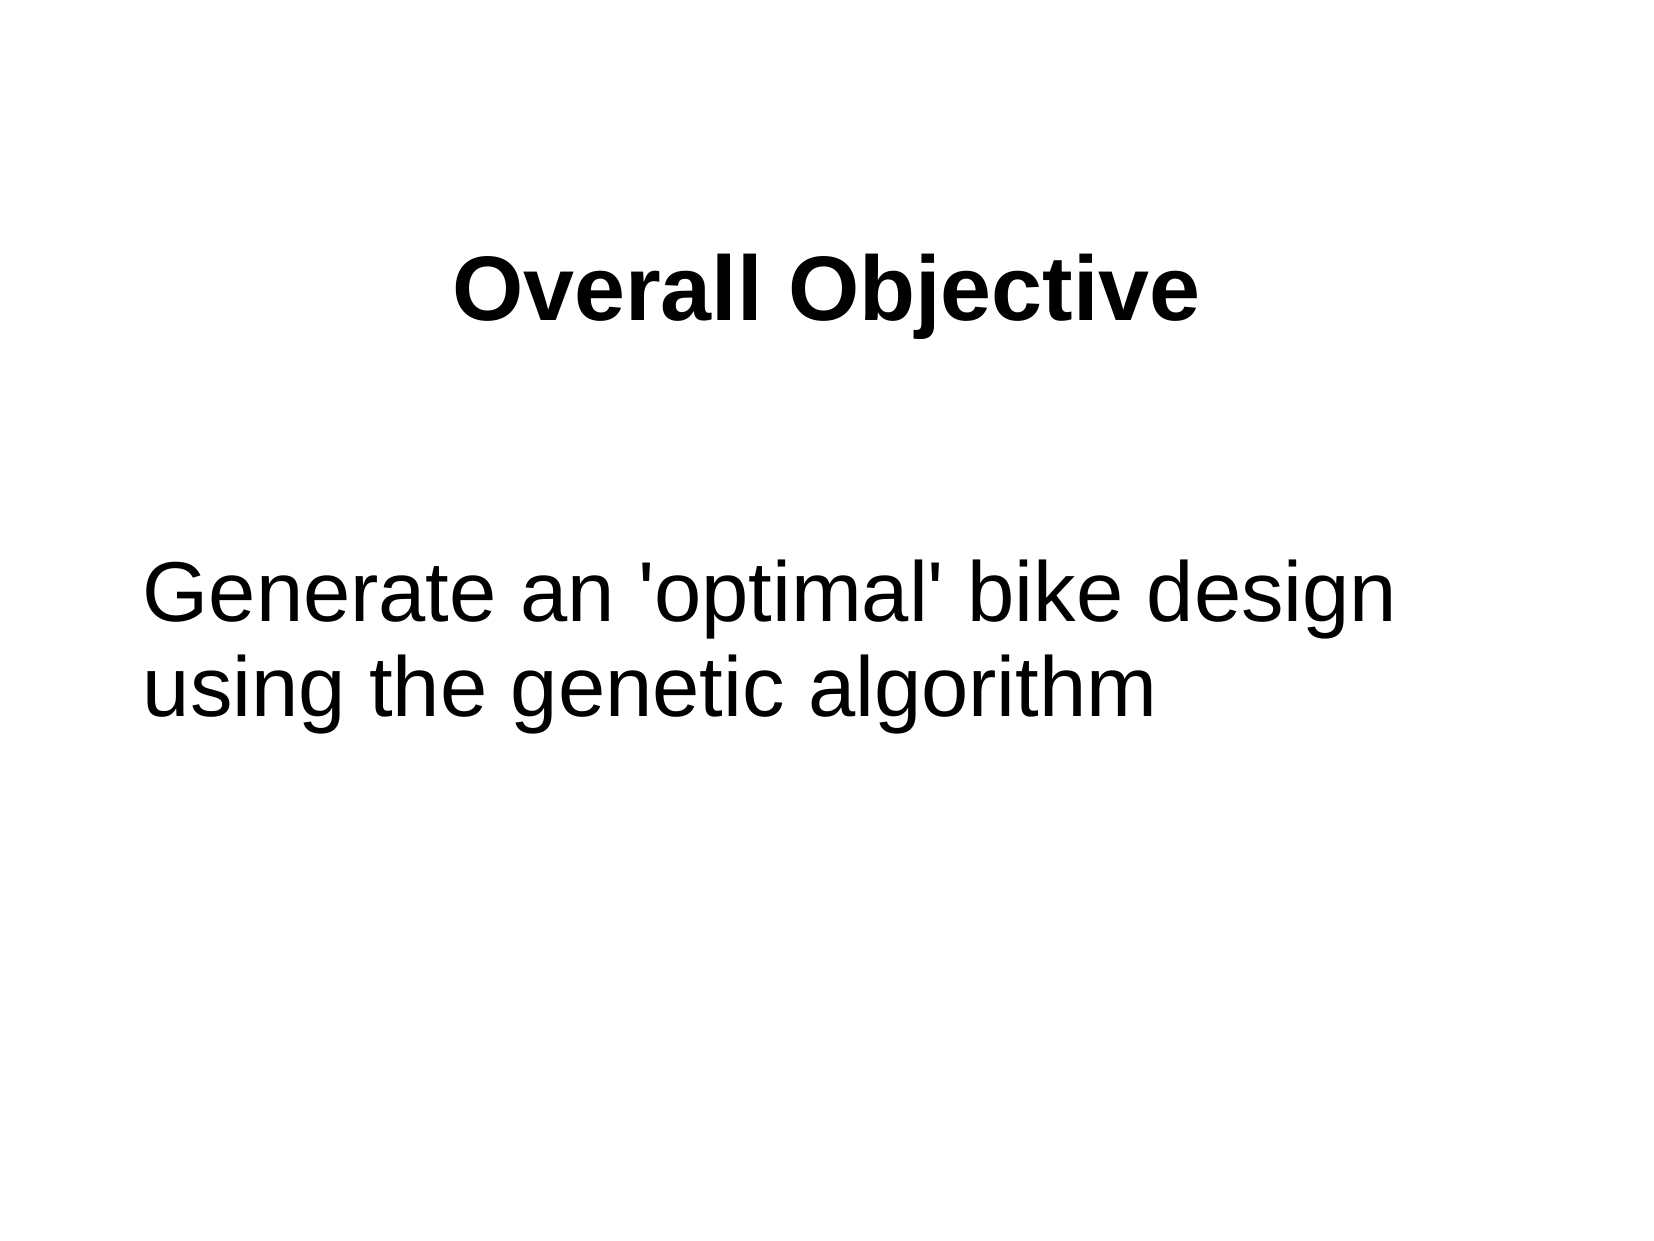

# Overall Objective
Generate an 'optimal' bike design using the genetic algorithm